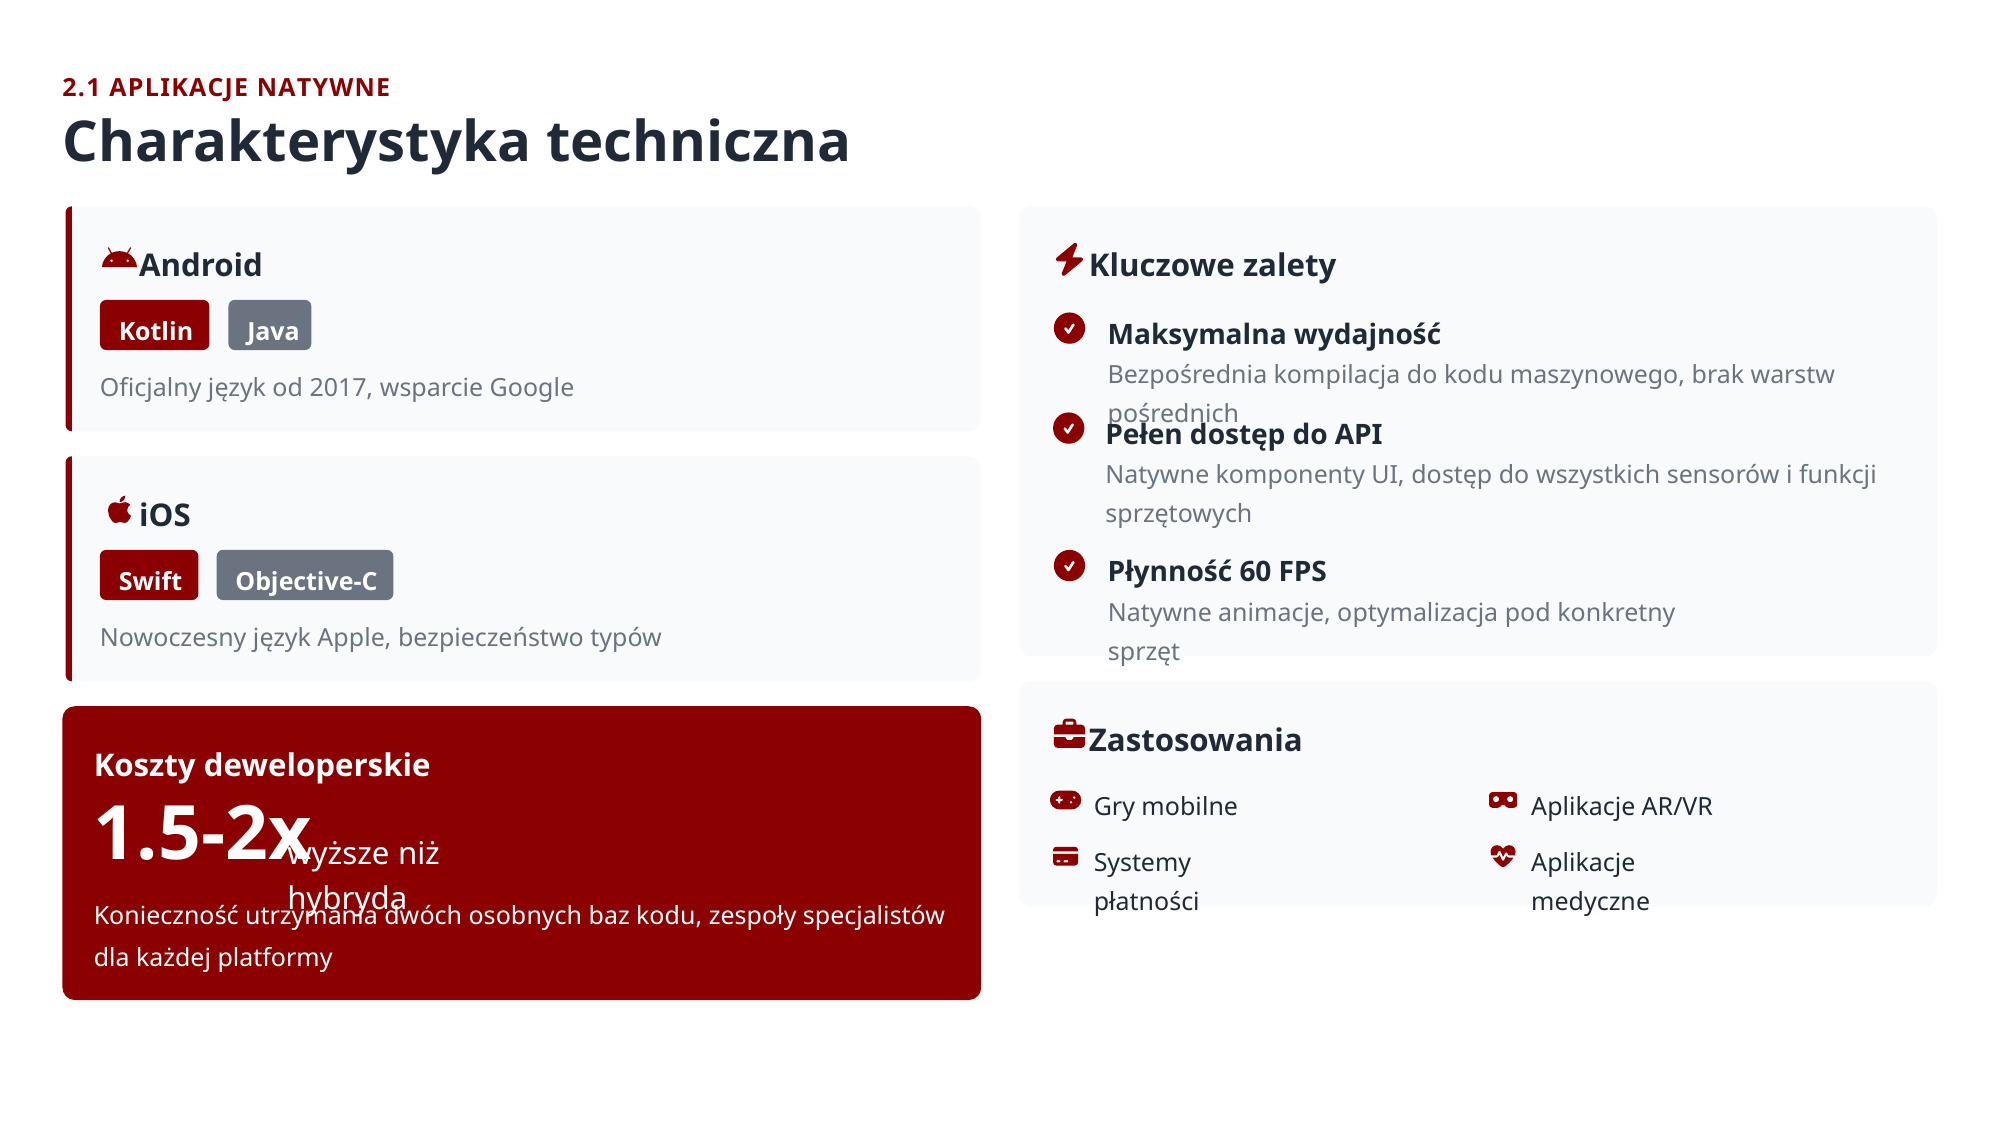

2.1 APLIKACJE NATYWNE
Charakterystyka techniczna
Android
Kluczowe zalety
Kotlin
Java
Maksymalna wydajność
Bezpośrednia kompilacja do kodu maszynowego, brak warstw pośrednich
Oficjalny język od 2017, wsparcie Google
Pełen dostęp do API
Natywne komponenty UI, dostęp do wszystkich sensorów i funkcji sprzętowych
iOS
Płynność 60 FPS
Swift
Objective-C
Natywne animacje, optymalizacja pod konkretny sprzęt
Nowoczesny język Apple, bezpieczeństwo typów
Zastosowania
Koszty deweloperskie
Gry mobilne
Aplikacje AR/VR
1.5-2x
wyższe niż hybryda
Systemy płatności
Aplikacje medyczne
Konieczność utrzymania dwóch osobnych baz kodu, zespoły specjalistów dla każdej platformy